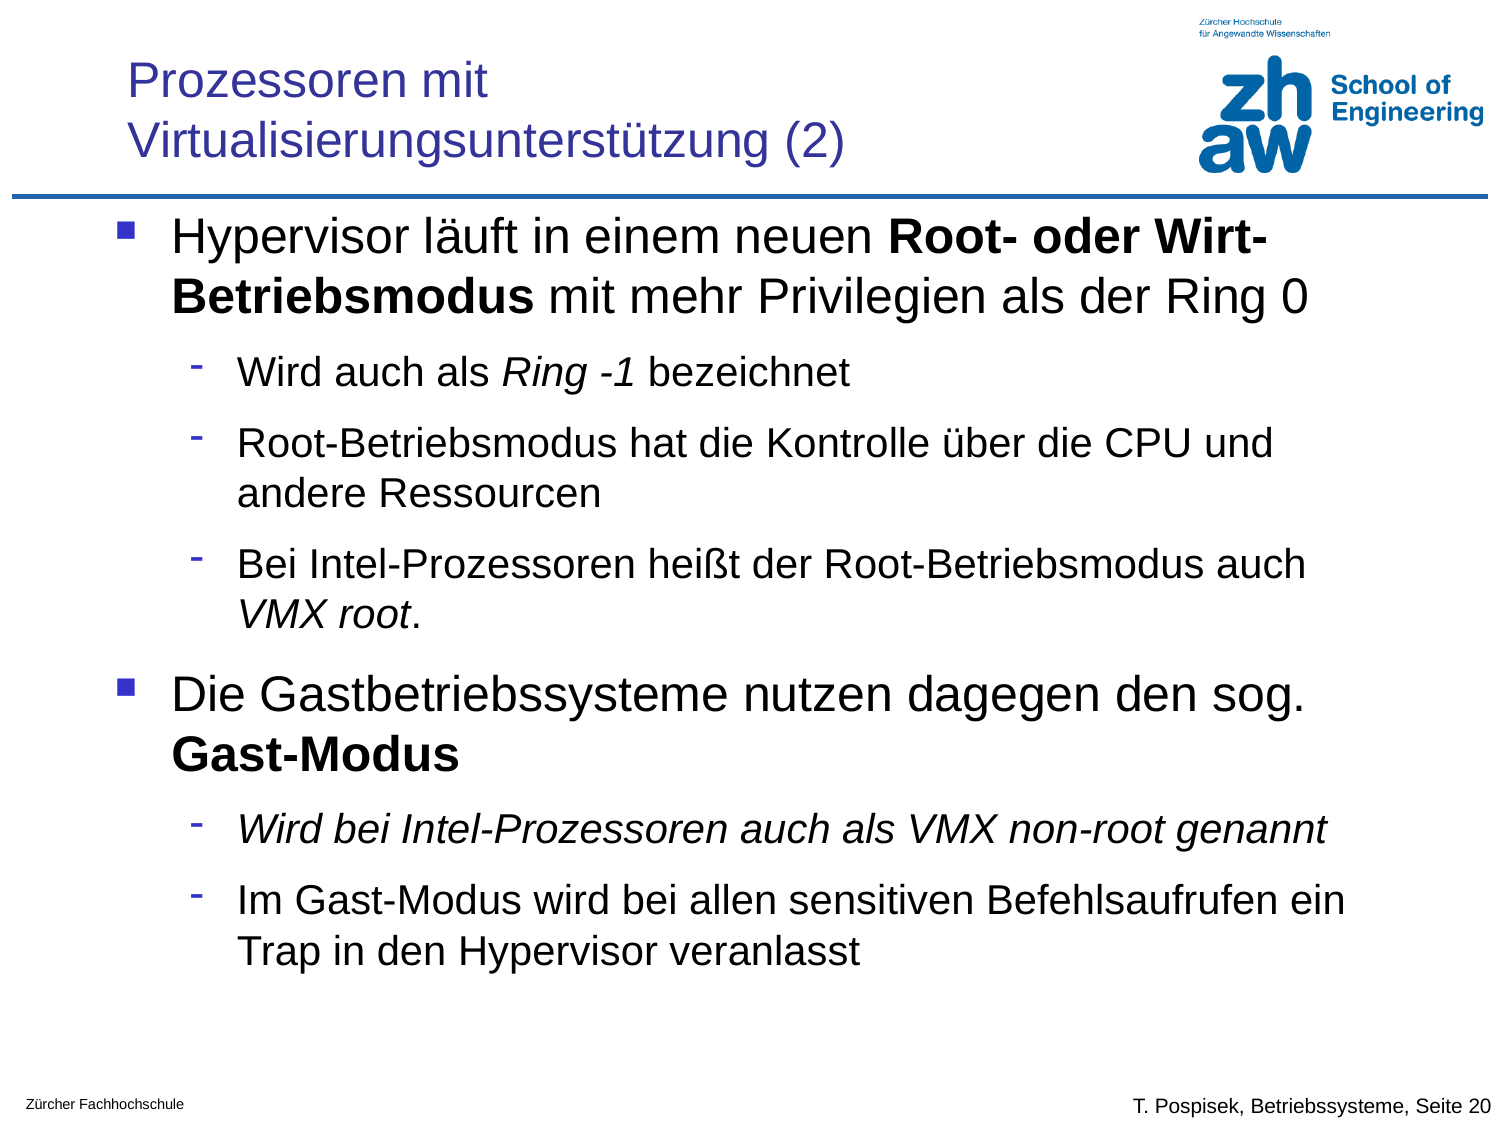

# Prozessoren mit Virtualisierungsunterstützung (2)
Hypervisor läuft in einem neuen Root- oder Wirt-Betriebsmodus mit mehr Privilegien als der Ring 0
Wird auch als Ring -1 bezeichnet
Root-Betriebsmodus hat die Kontrolle über die CPU und andere Ressourcen
Bei Intel-Prozessoren heißt der Root-Betriebsmodus auch VMX root.
Die Gastbetriebssysteme nutzen dagegen den sog. Gast-Modus
Wird bei Intel-Prozessoren auch als VMX non-root genannt
Im Gast-Modus wird bei allen sensitiven Befehlsaufrufen ein Trap in den Hypervisor veranlasst